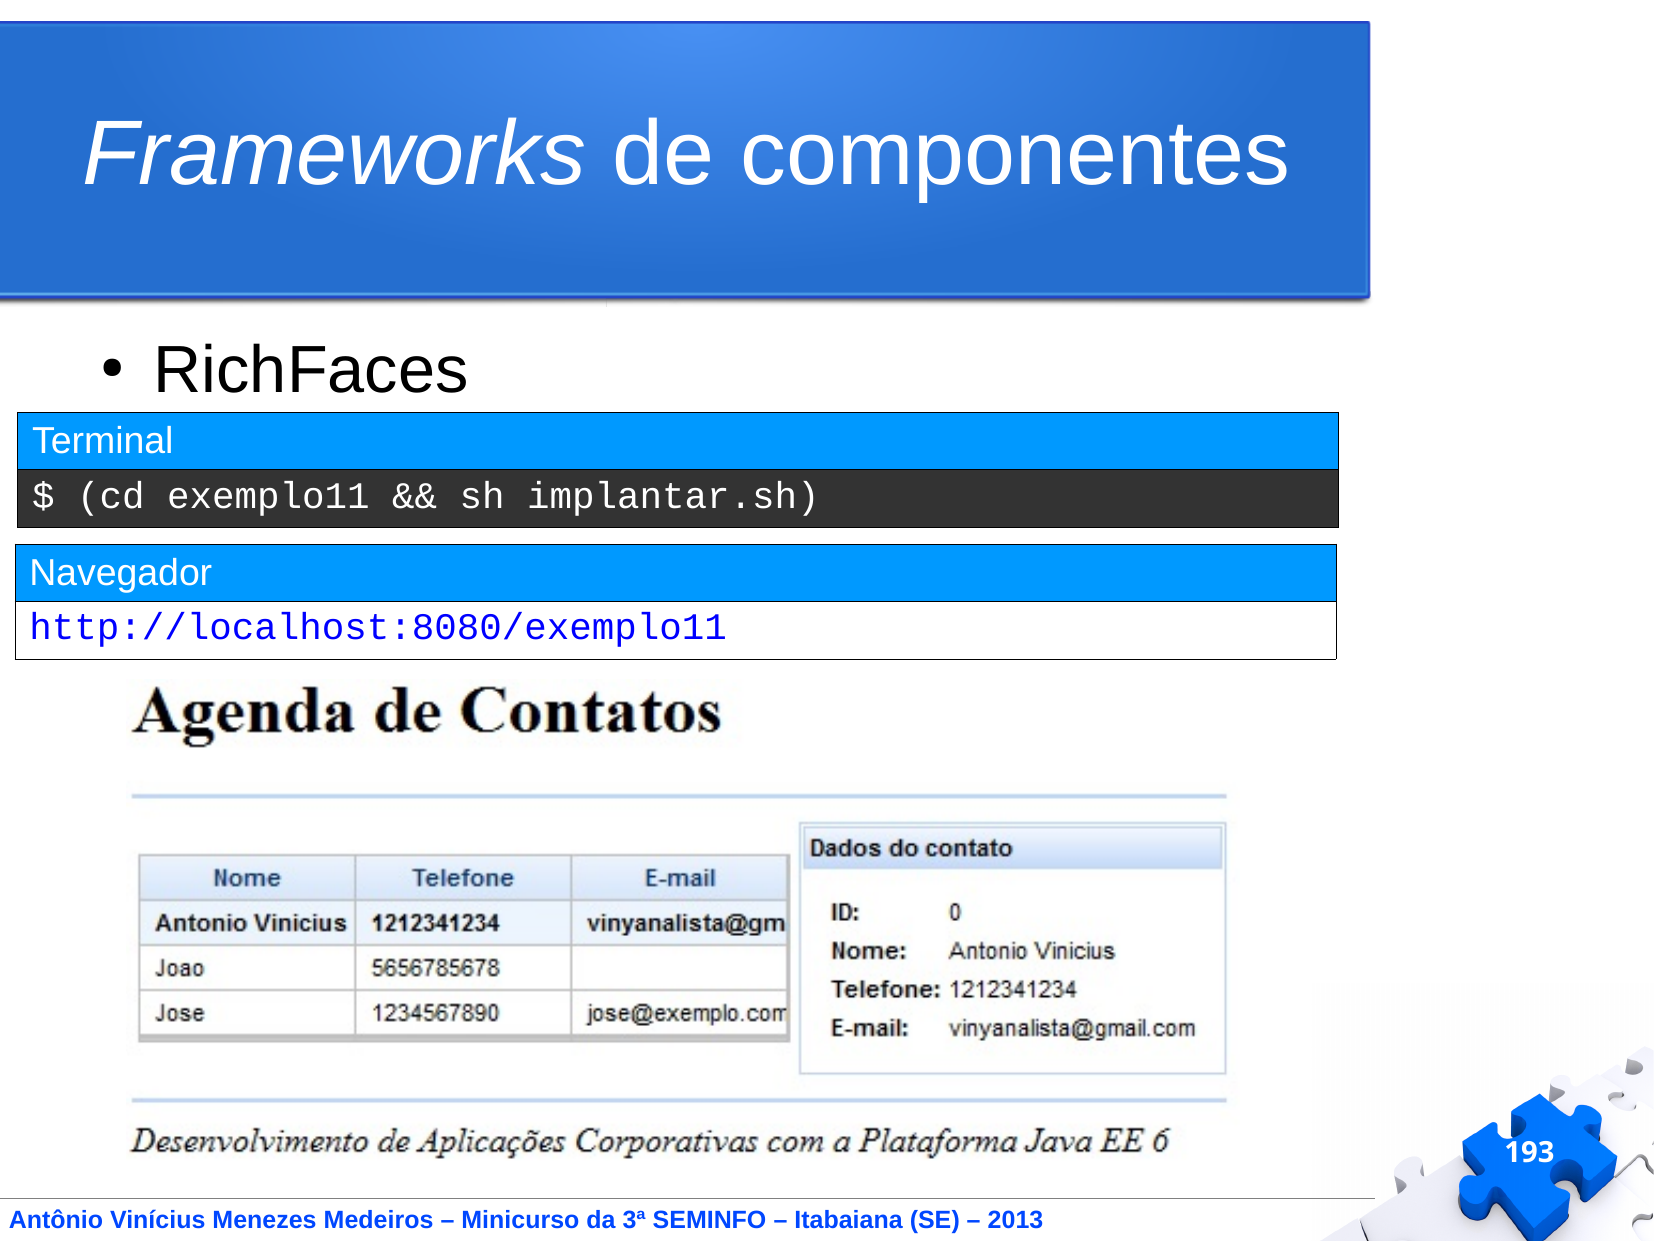

# Frameworks de componentes
RichFaces
| Terminal |
| --- |
| $ (cd exemplo11 && sh implantar.sh) |
| Navegador |
| --- |
| http://localhost:8080/exemplo11 |
193